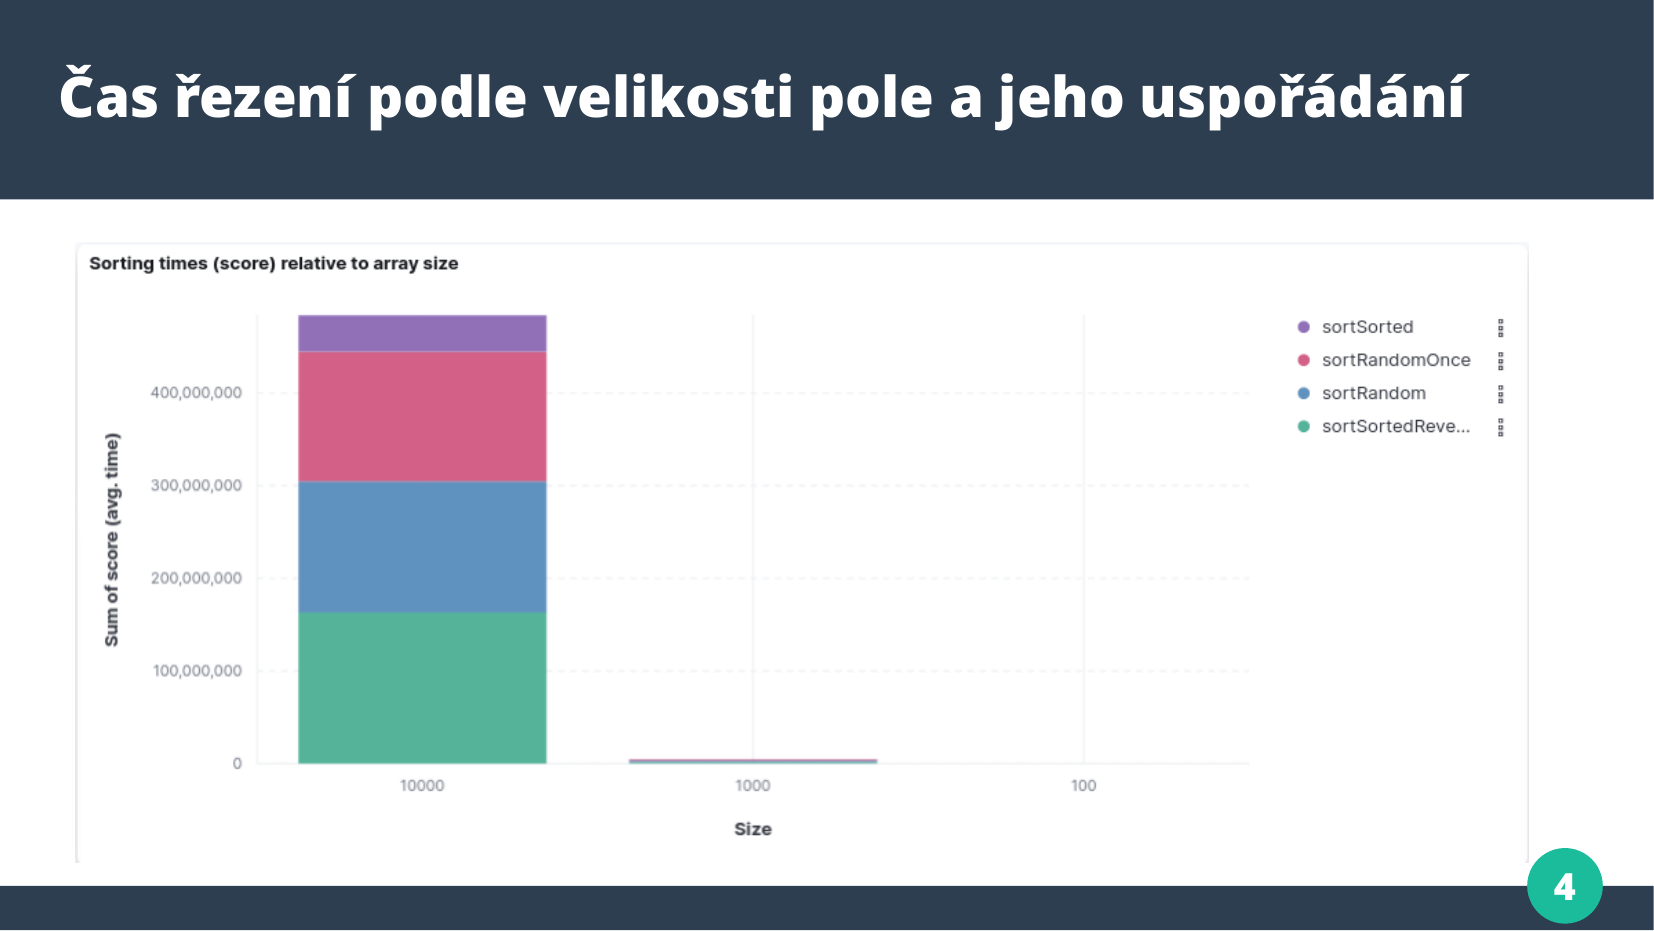

# Čas řezení podle velikosti pole a jeho uspořádání